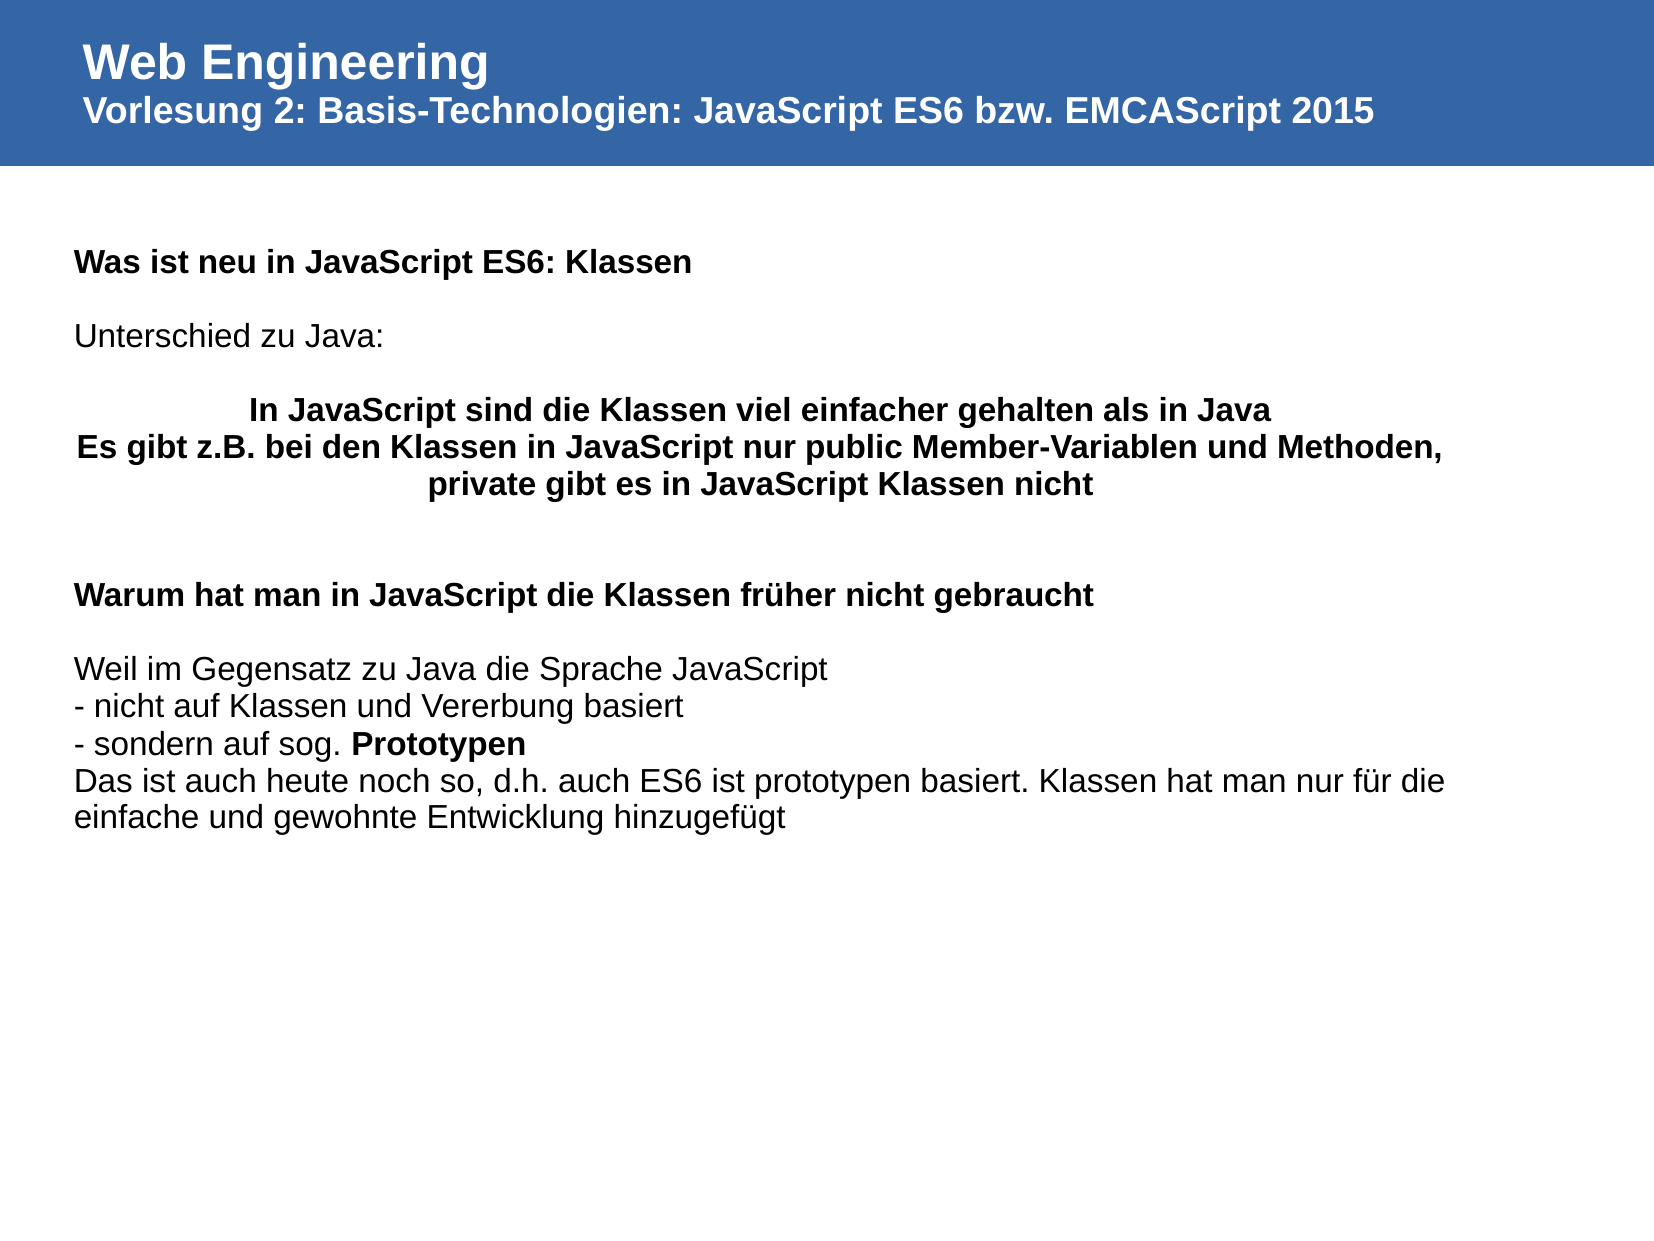

# Web Engineering Vorlesung 2: Basis-Technologien: JavaScript ES6 bzw. EMCAScript 2015
Was ist neu in JavaScript ES6: Klassen
Unterschied zu Java:
In JavaScript sind die Klassen viel einfacher gehalten als in Java
Es gibt z.B. bei den Klassen in JavaScript nur public Member-Variablen und Methoden,
private gibt es in JavaScript Klassen nicht
Warum hat man in JavaScript die Klassen früher nicht gebraucht
Weil im Gegensatz zu Java die Sprache JavaScript
- nicht auf Klassen und Vererbung basiert
- sondern auf sog. Prototypen
Das ist auch heute noch so, d.h. auch ES6 ist prototypen basiert. Klassen hat man nur für die
einfache und gewohnte Entwicklung hinzugefügt